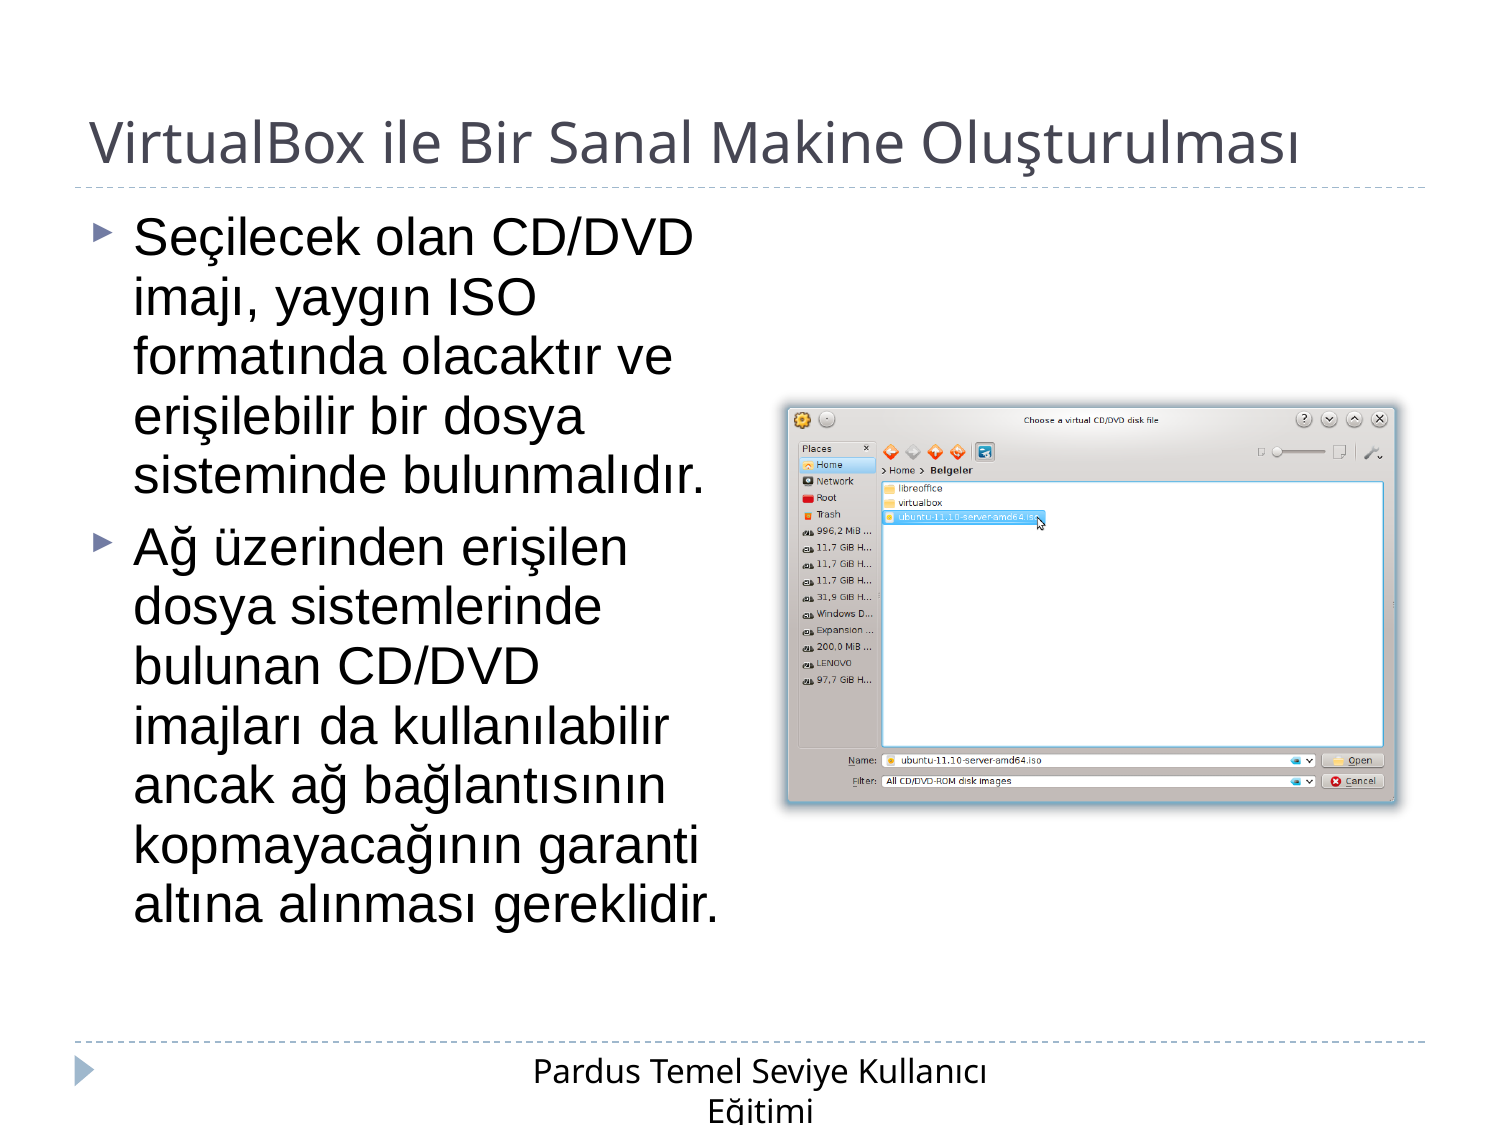

# VirtualBox ile Bir Sanal Makine Oluşturulması
Seçilecek olan CD/DVD imajı, yaygın ISO formatında olacaktır ve erişilebilir bir dosya sisteminde bulunmalıdır.
Ağ üzerinden erişilen dosya sistemlerinde bulunan CD/DVD imajları da kullanılabilir ancak ağ bağlantısının kopmayacağının garanti altına alınması gereklidir.